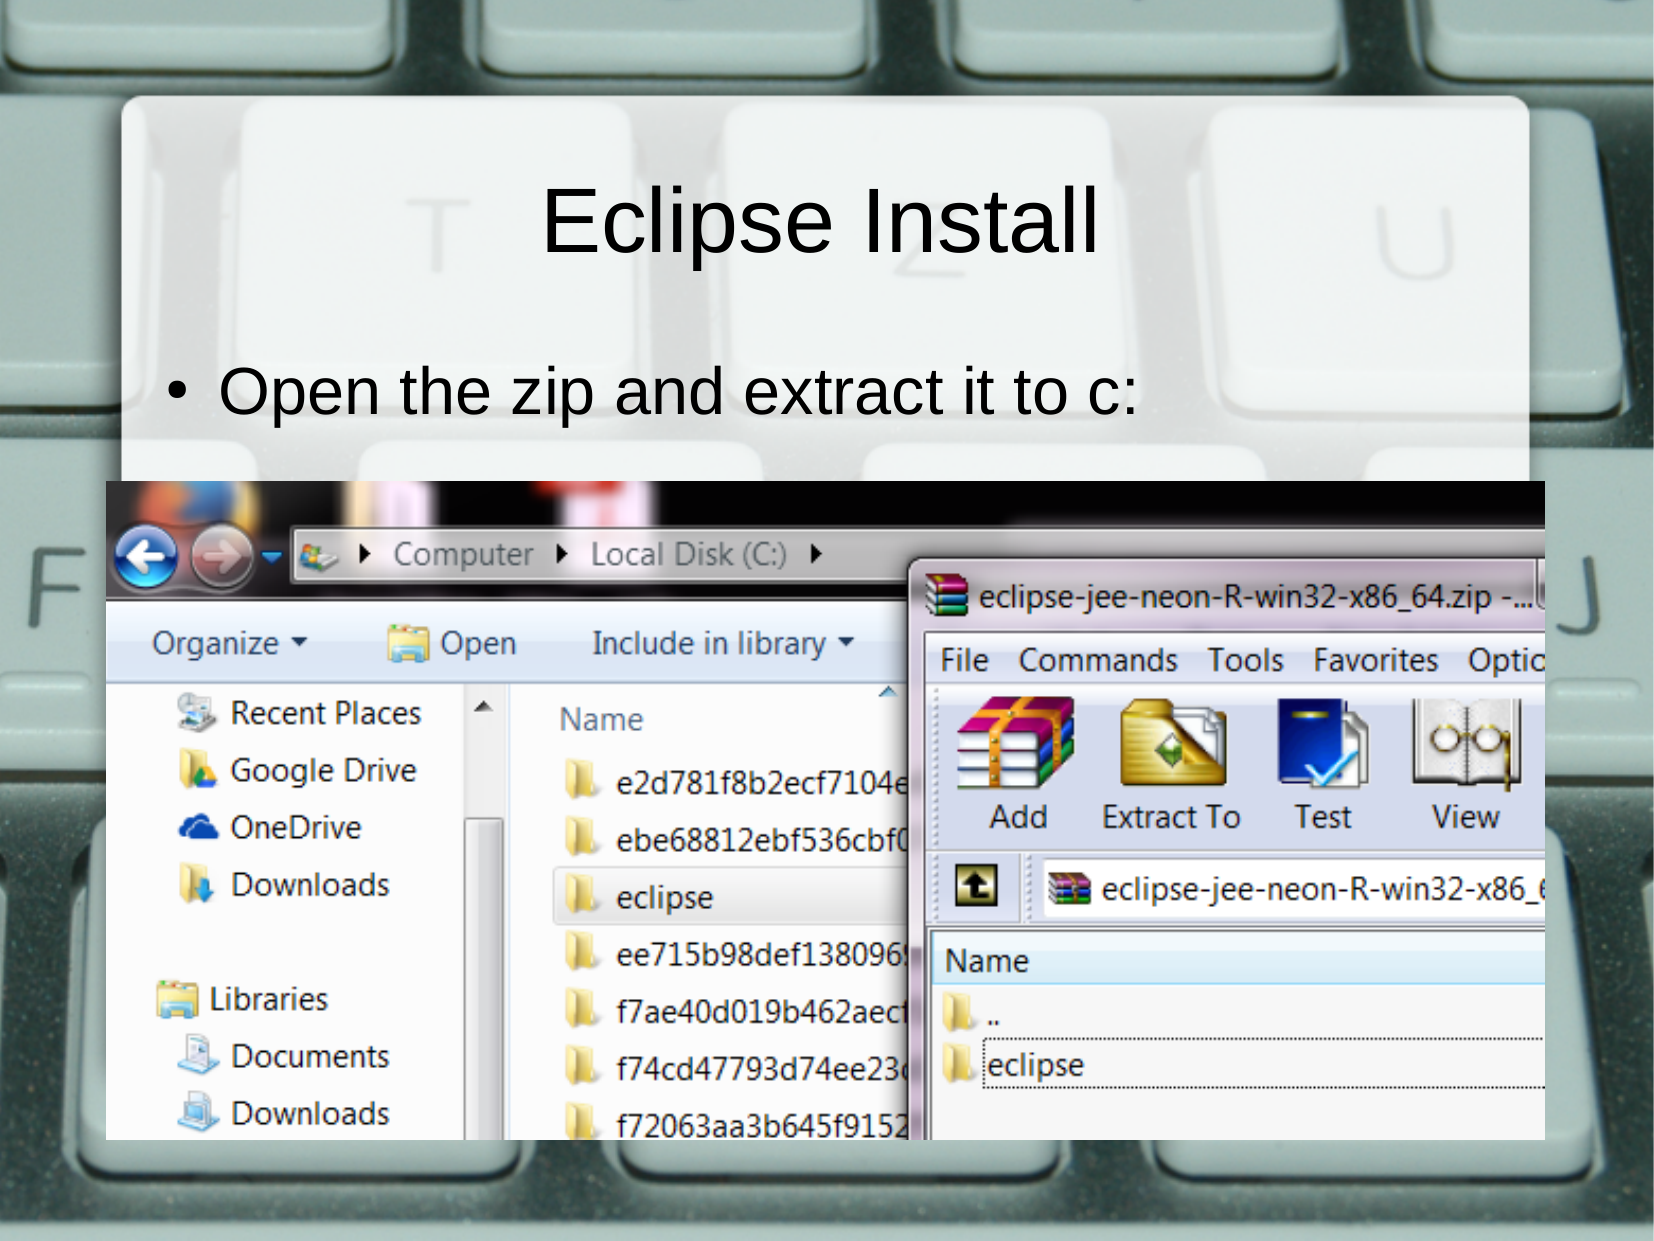

# Eclipse Install
Open the zip and extract it to c: